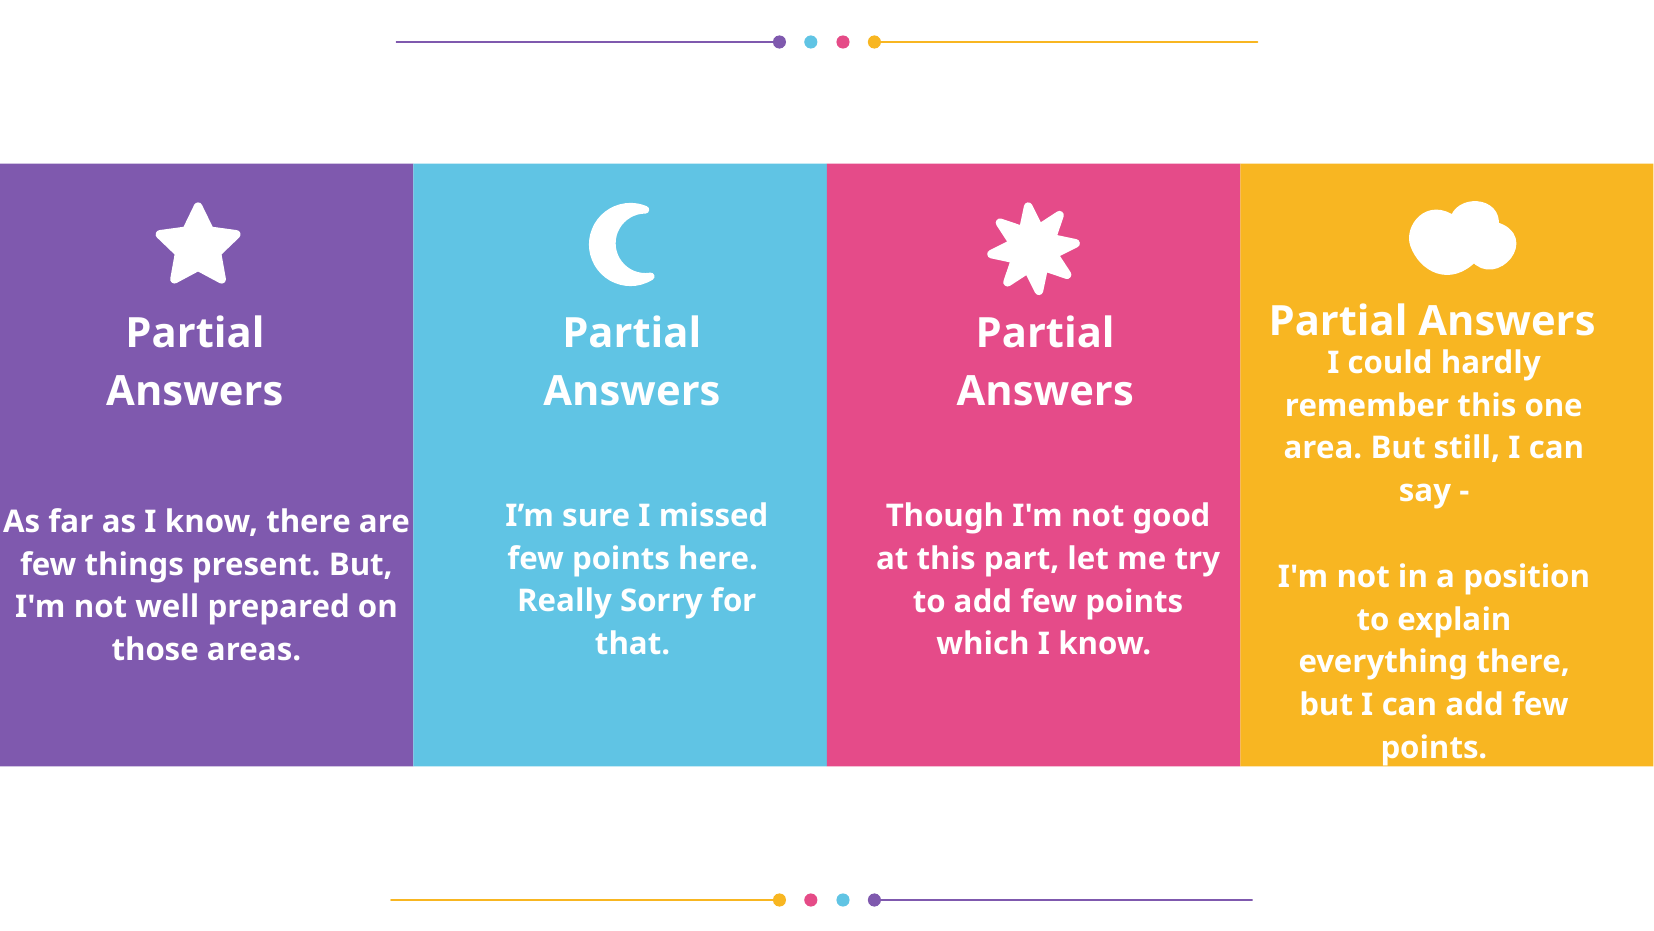

Partial Answers
Partial Answers
Partial Answers
Partial Answers
I could hardly remember this one area. But still, I can say -
I'm not in a position to explain everything there, but I can add few points.
# As far as I know, there are few things present. But, I'm not well prepared on those areas.
I’m sure I missed few points here. Really Sorry for that.
Though I'm not good at this part, let me try to add few points which I know.